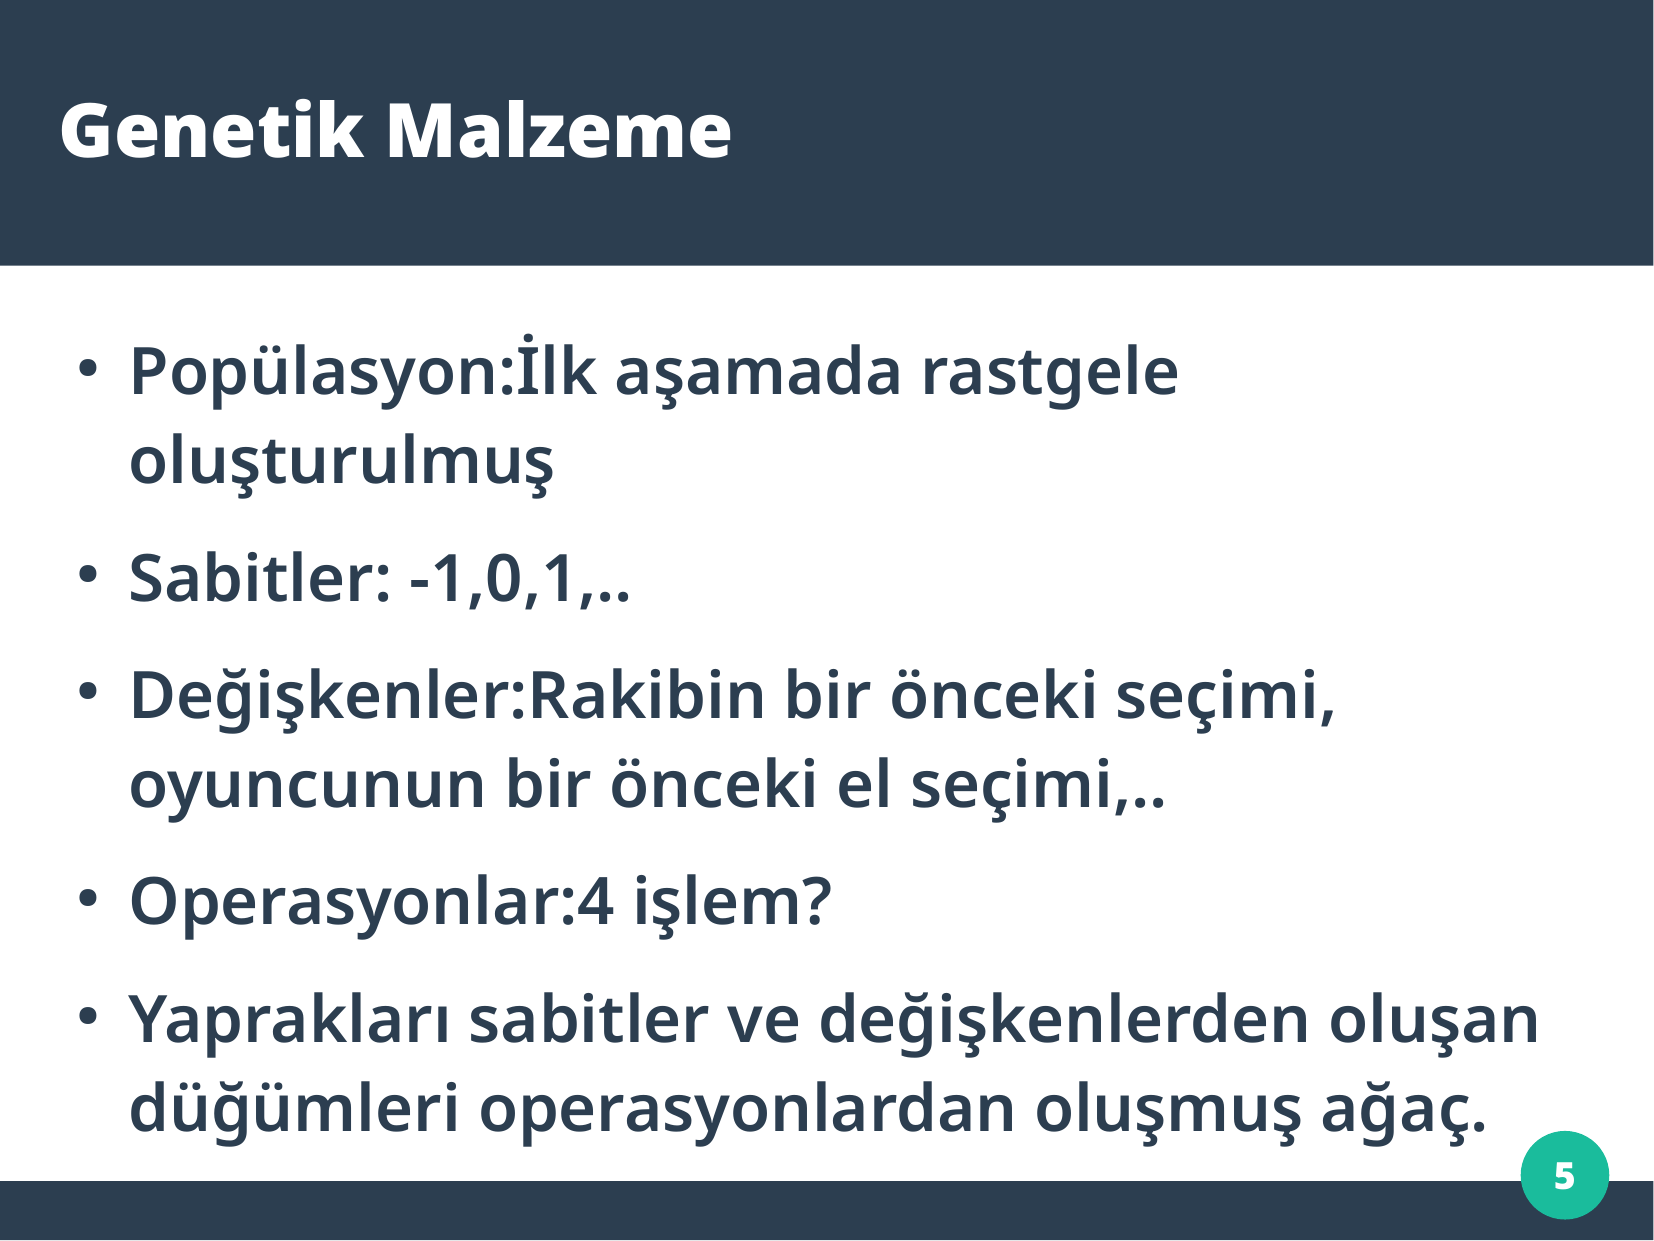

# Genetik Malzeme
Popülasyon:İlk aşamada rastgele oluşturulmuş
Sabitler: -1,0,1,..
Değişkenler:Rakibin bir önceki seçimi, oyuncunun bir önceki el seçimi,..
Operasyonlar:4 işlem?
Yaprakları sabitler ve değişkenlerden oluşan düğümleri operasyonlardan oluşmuş ağaç.
5